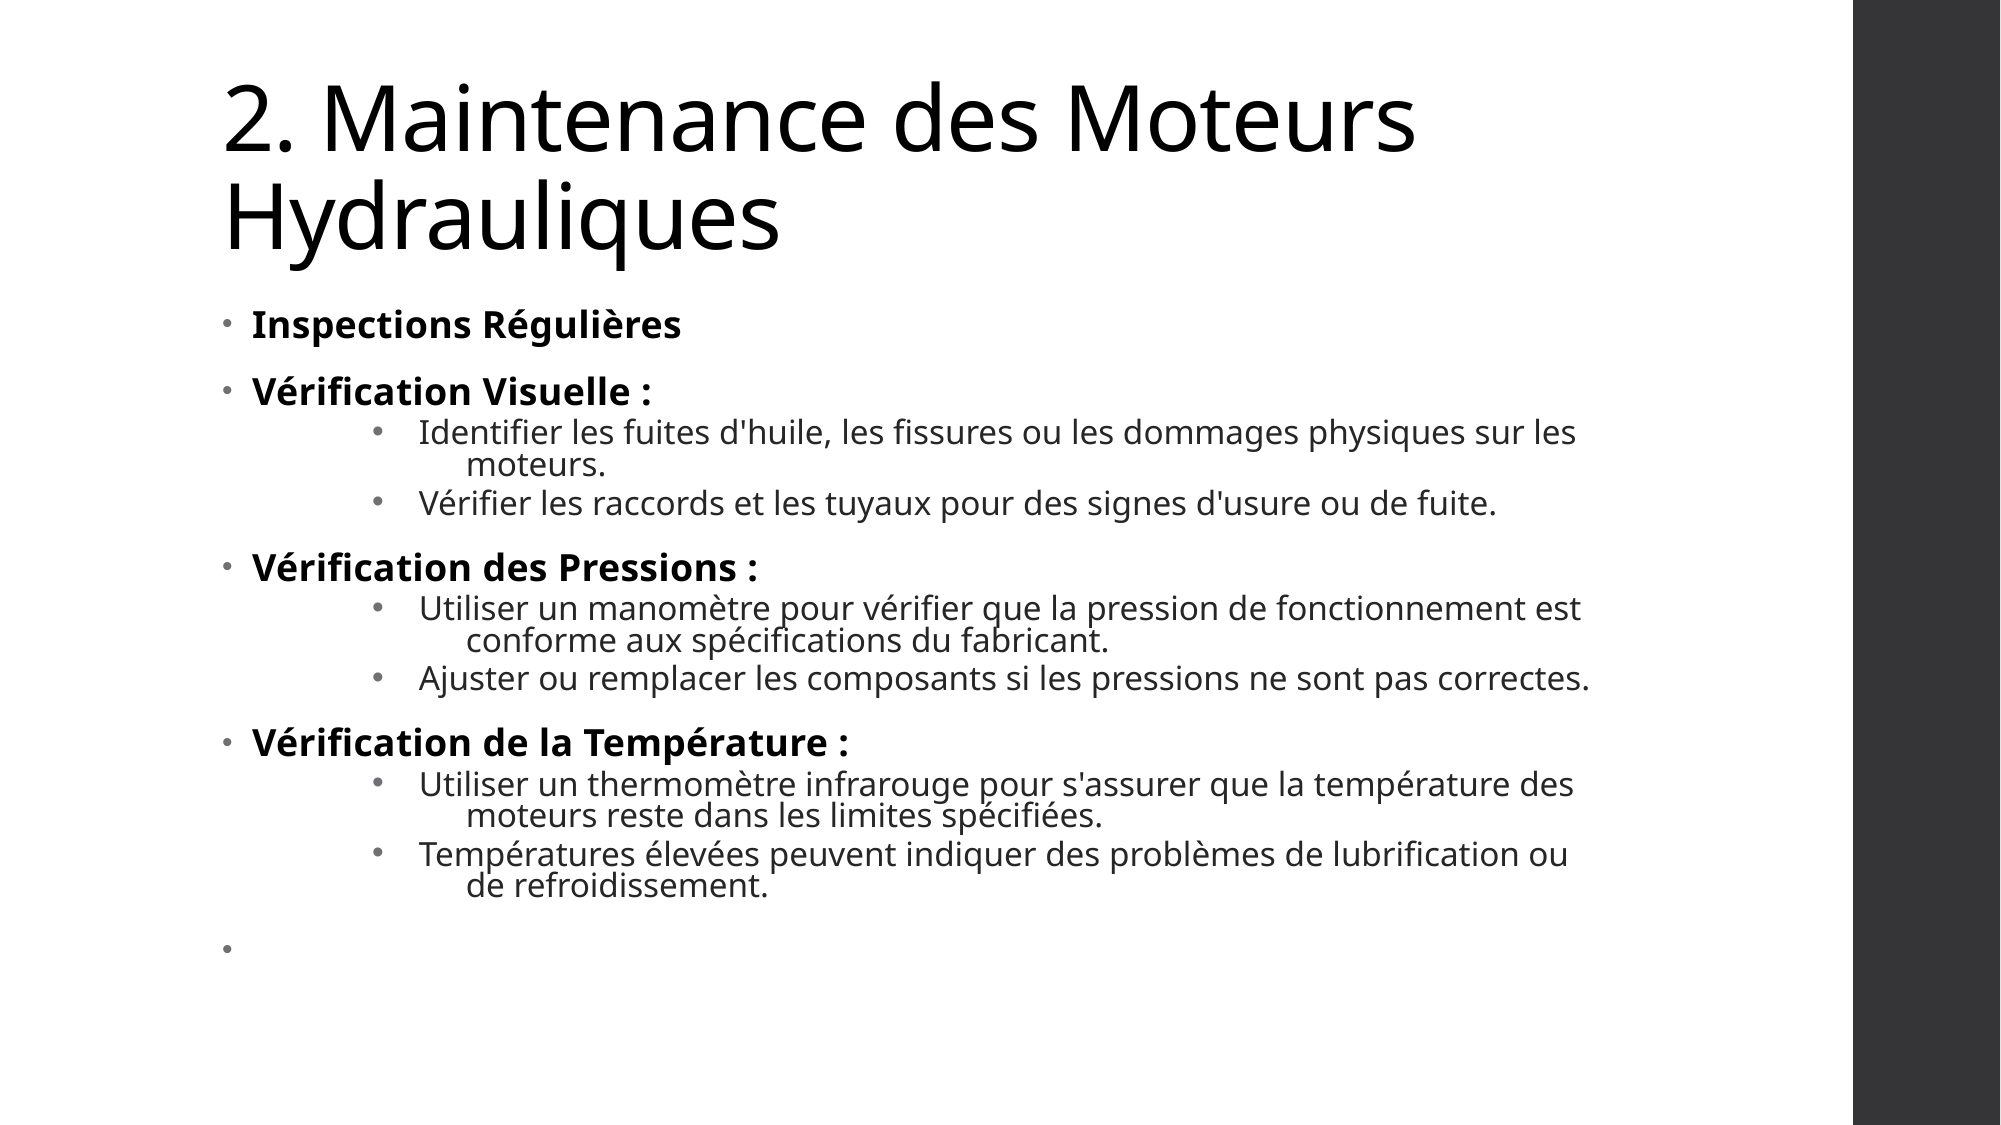

# 2. Maintenance des Moteurs Hydrauliques
Inspections Régulières
Vérification Visuelle :
Identifier les fuites d'huile, les fissures ou les dommages physiques sur les moteurs.
Vérifier les raccords et les tuyaux pour des signes d'usure ou de fuite.
Vérification des Pressions :
Utiliser un manomètre pour vérifier que la pression de fonctionnement est conforme aux spécifications du fabricant.
Ajuster ou remplacer les composants si les pressions ne sont pas correctes.
Vérification de la Température :
Utiliser un thermomètre infrarouge pour s'assurer que la température des moteurs reste dans les limites spécifiées.
Températures élevées peuvent indiquer des problèmes de lubrification ou de refroidissement.